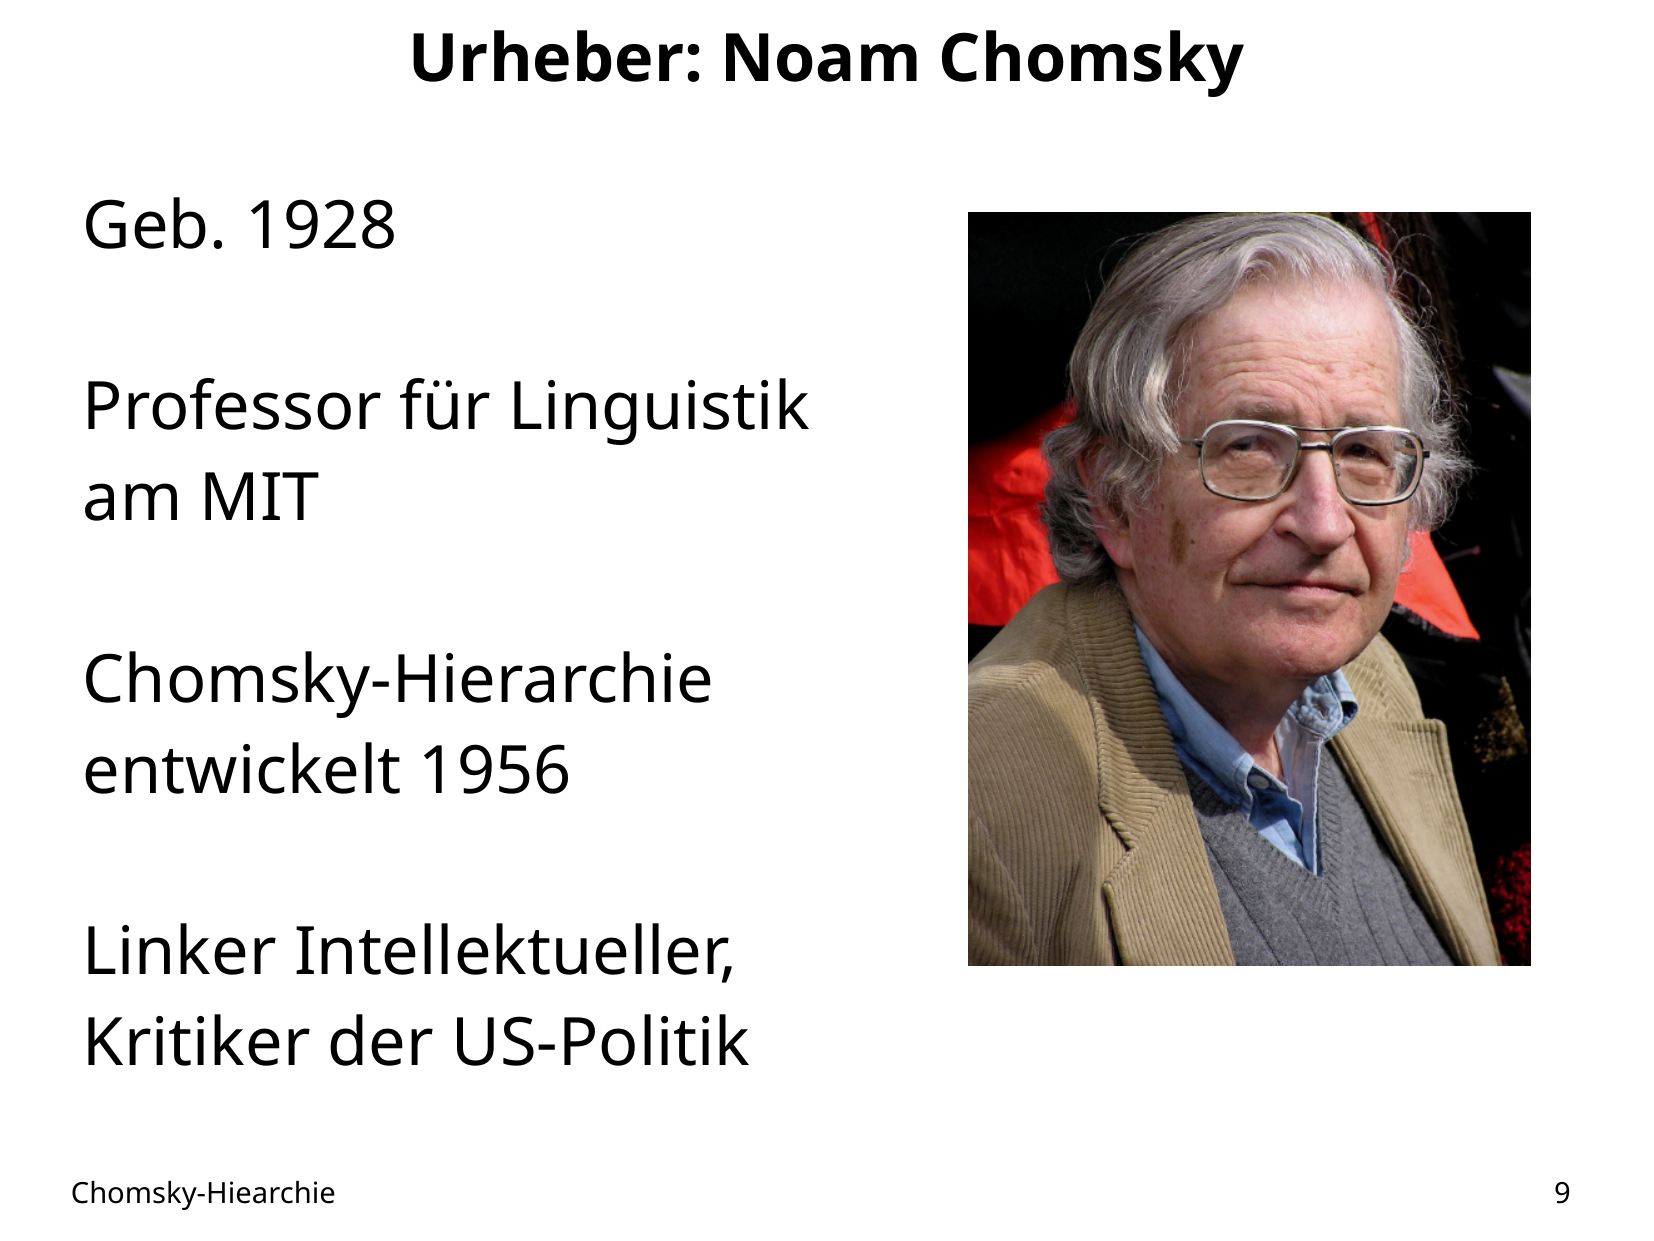

# Urheber: Noam Chomsky
Geb. 1928
Professor für Linguistik
am MIT
Chomsky-Hierarchie
entwickelt 1956
Linker Intellektueller,
Kritiker der US-Politik
Chomsky-Hiearchie
9